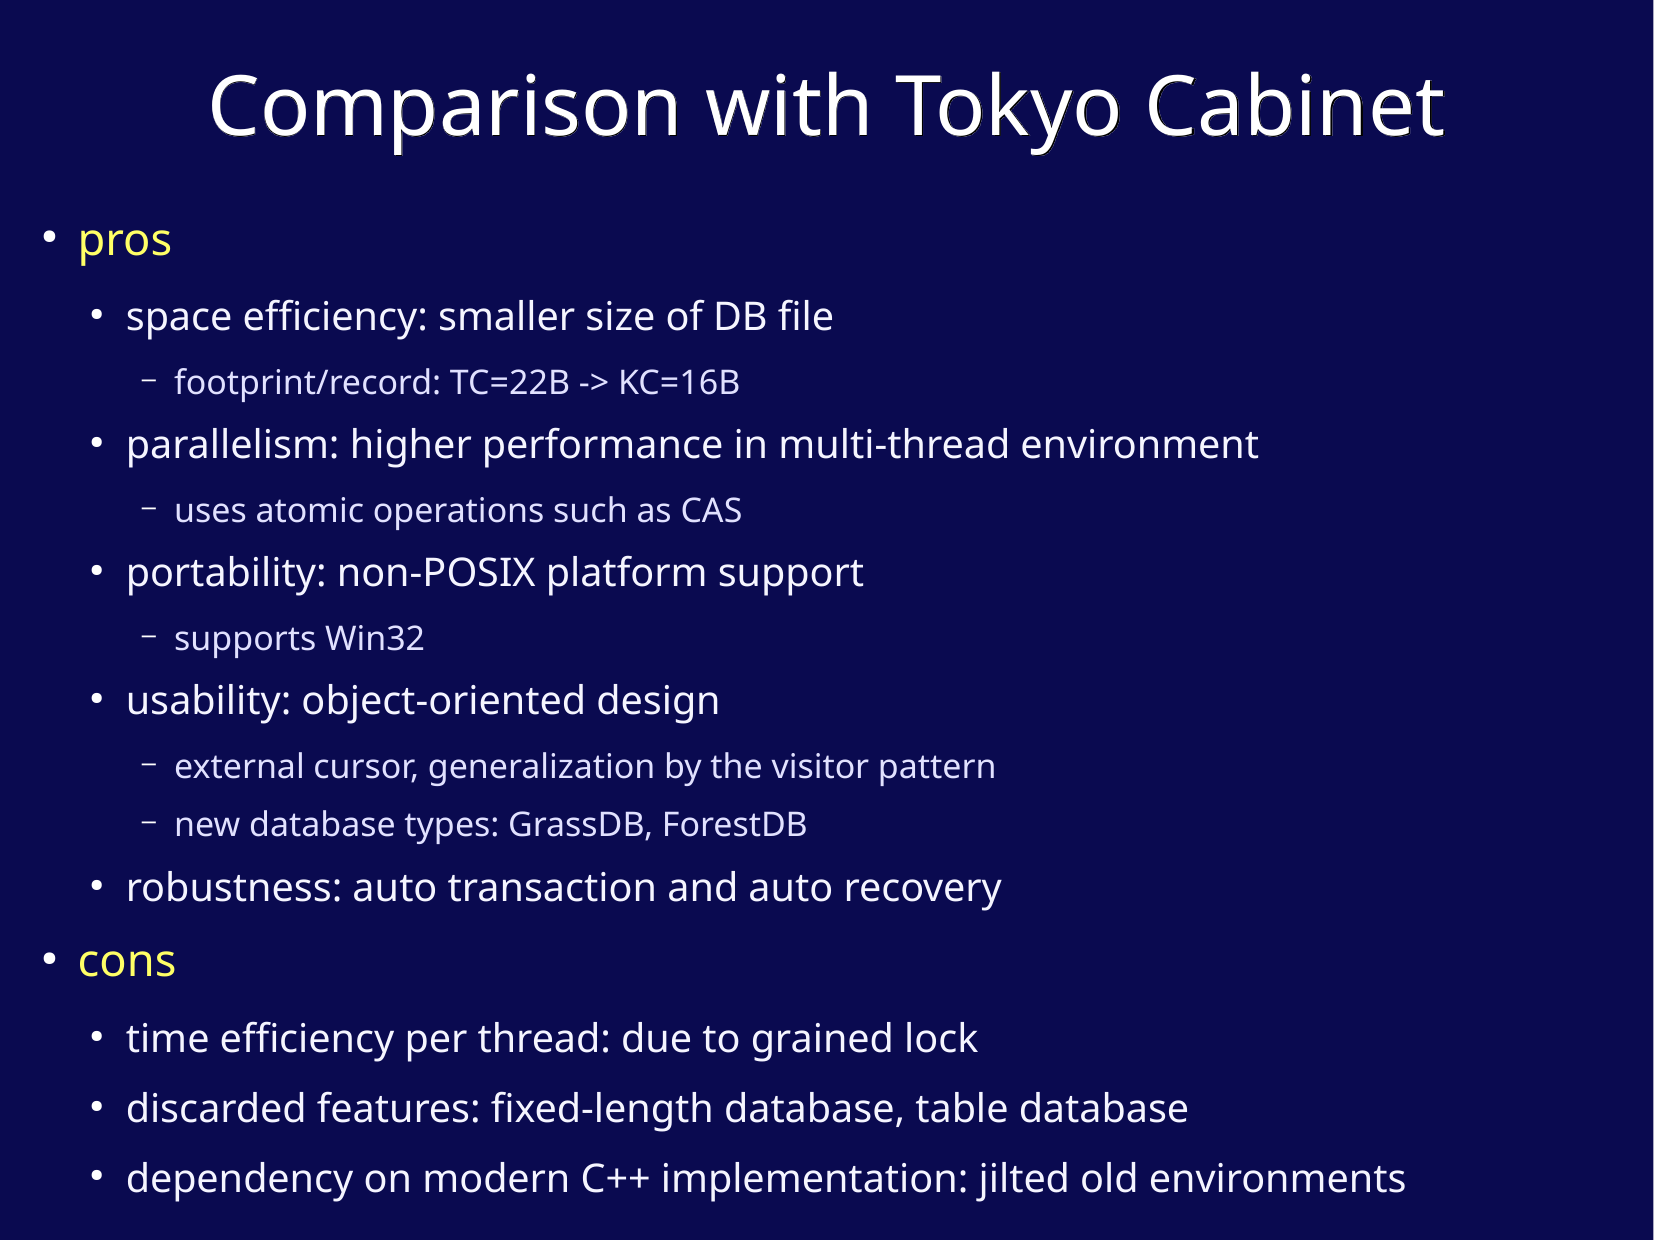

# Comparison with Tokyo Cabinet
pros
space efficiency: smaller size of DB file
footprint/record: TC=22B -> KC=16B
parallelism: higher performance in multi-thread environment
uses atomic operations such as CAS
portability: non-POSIX platform support
supports Win32
usability: object-oriented design
external cursor, generalization by the visitor pattern
new database types: GrassDB, ForestDB
robustness: auto transaction and auto recovery
cons
time efficiency per thread: due to grained lock
discarded features: fixed-length database, table database
dependency on modern C++ implementation: jilted old environments